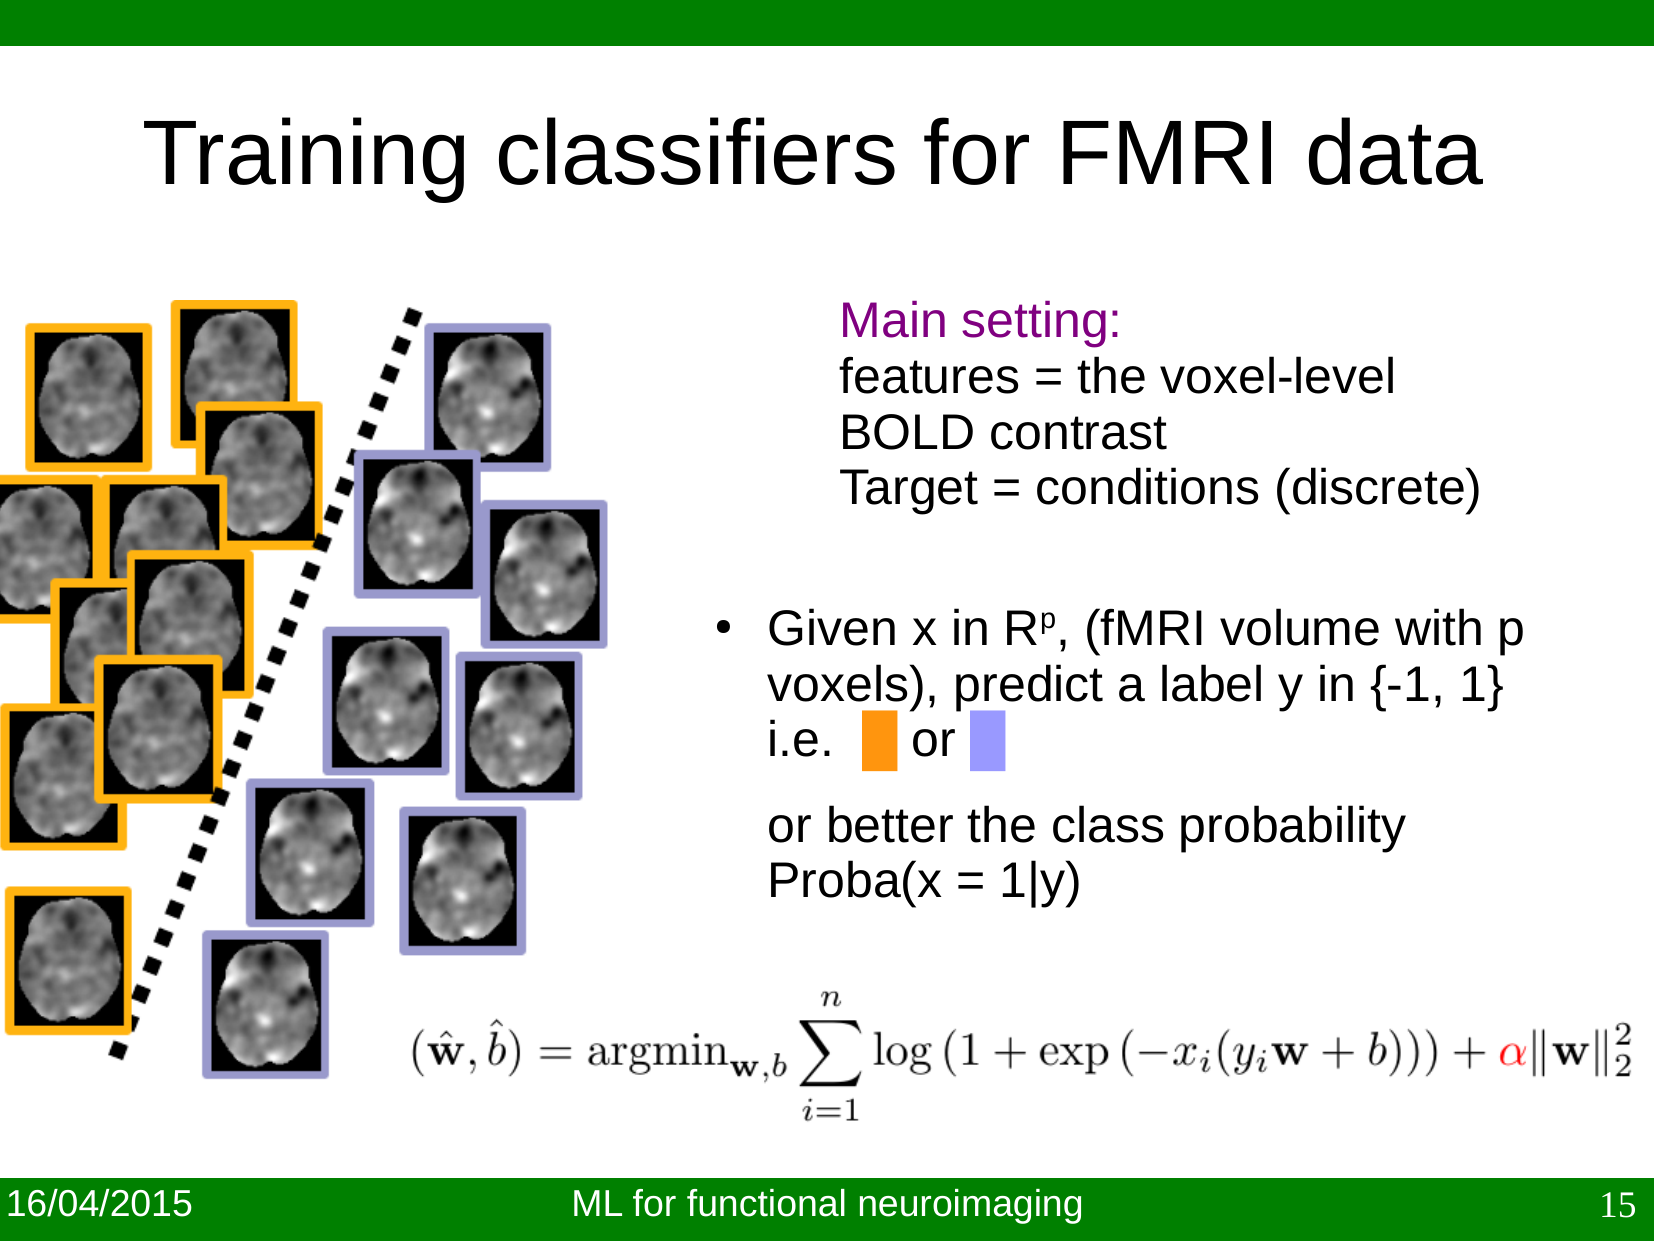

# Training classifiers for FMRI data
Main setting:
features = the voxel-level BOLD contrast
Target = conditions (discrete)
Given x in Rp, (fMRI volume with p voxels), predict a label y in {-1, 1} i.e. █ or █
or better the class probability Proba(x = 1|y)
15